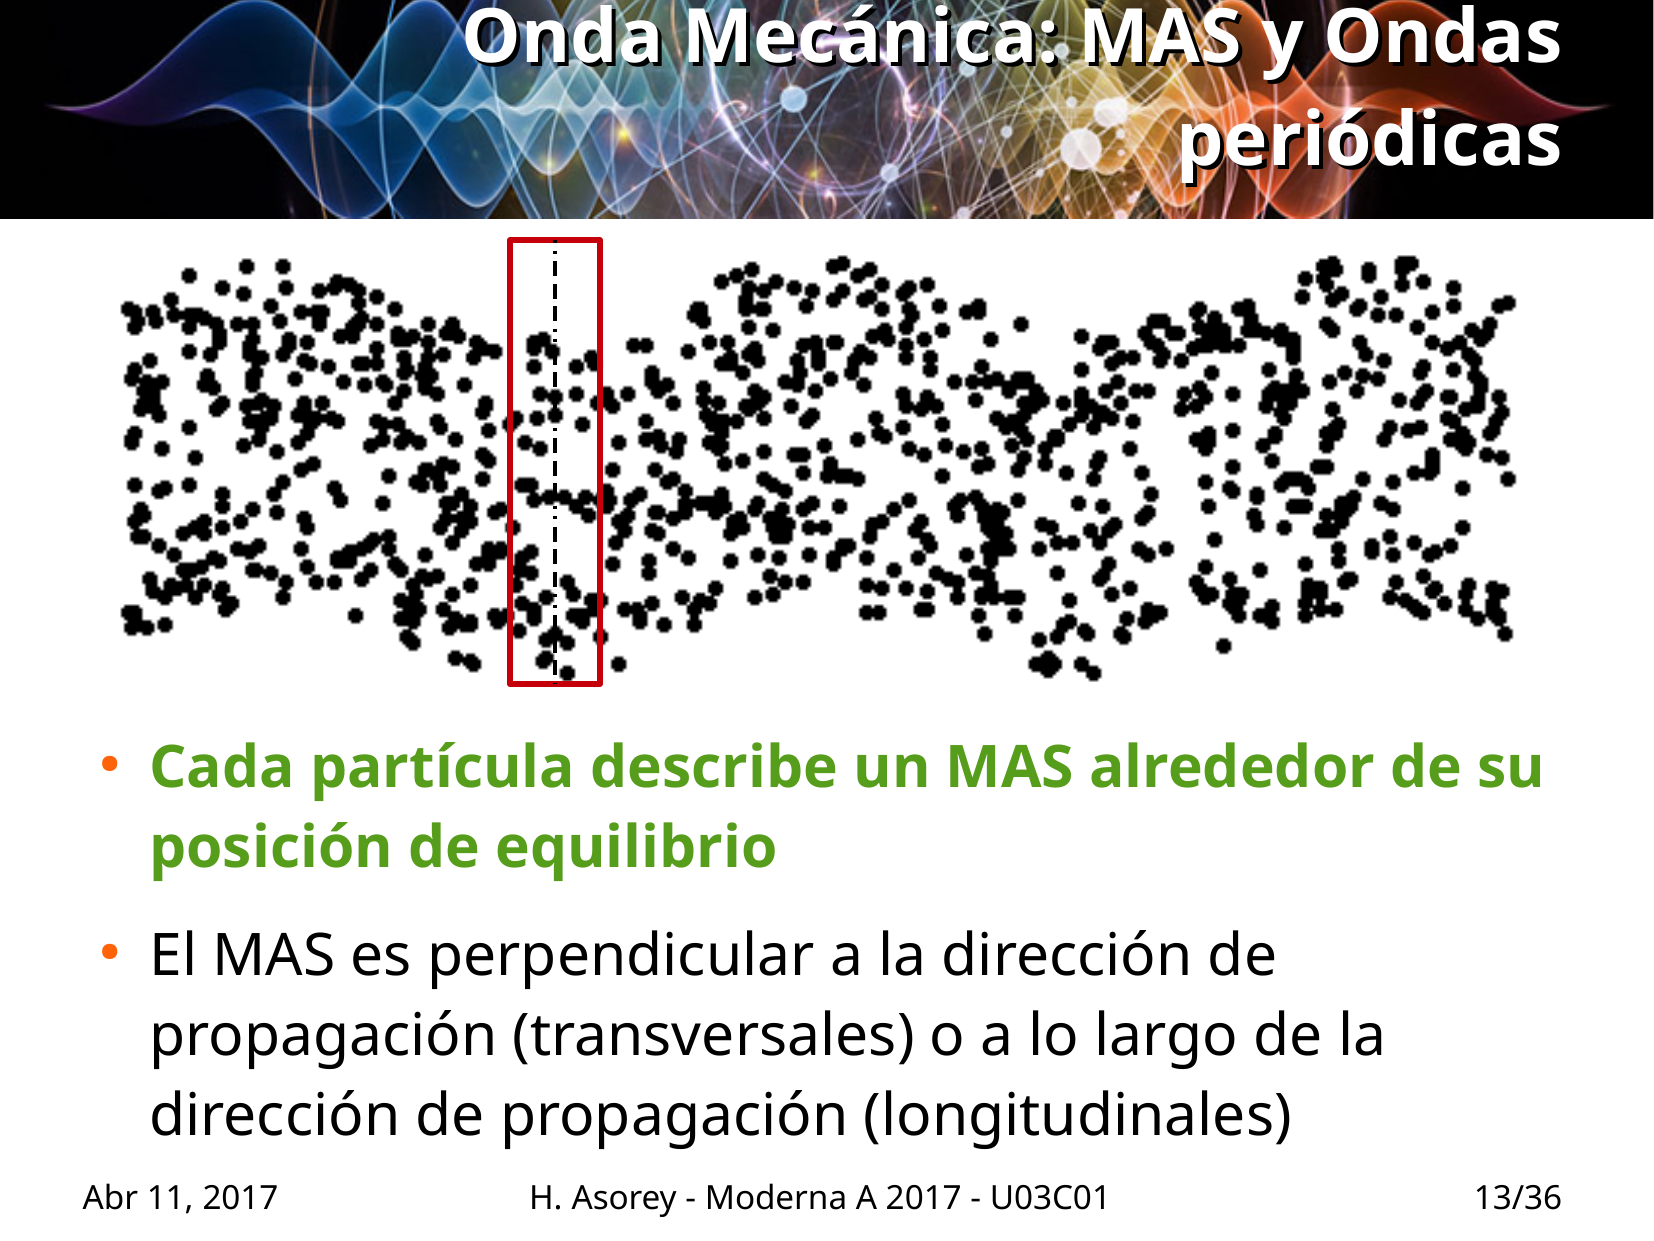

# Onda Mecánica: MAS y Ondas periódicas
Cada partícula describe un MAS alrededor de su posición de equilibrio
El MAS es perpendicular a la dirección de propagación (transversales) o a lo largo de la dirección de propagación (longitudinales)
Abr 11, 2017
H. Asorey - Moderna A 2017 - U03C01
13